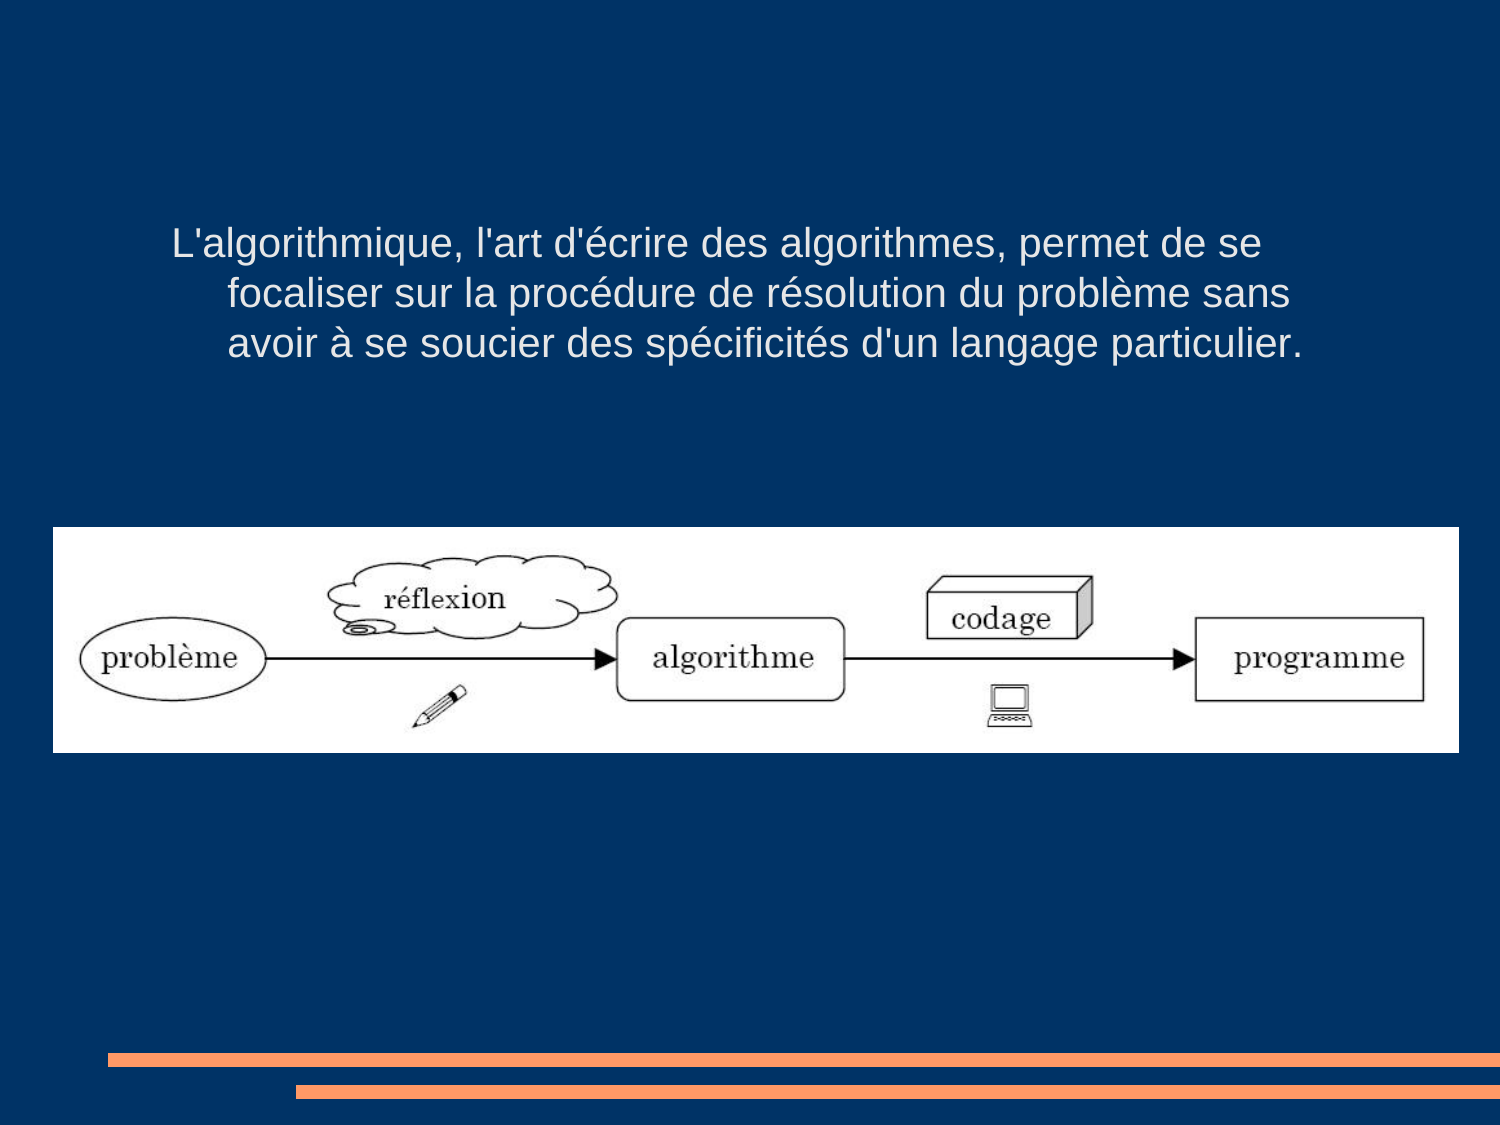

#
L'algorithmique, l'art d'écrire des algorithmes, permet de se focaliser sur la procédure de résolution du problème sans avoir à se soucier des spécificités d'un langage particulier.